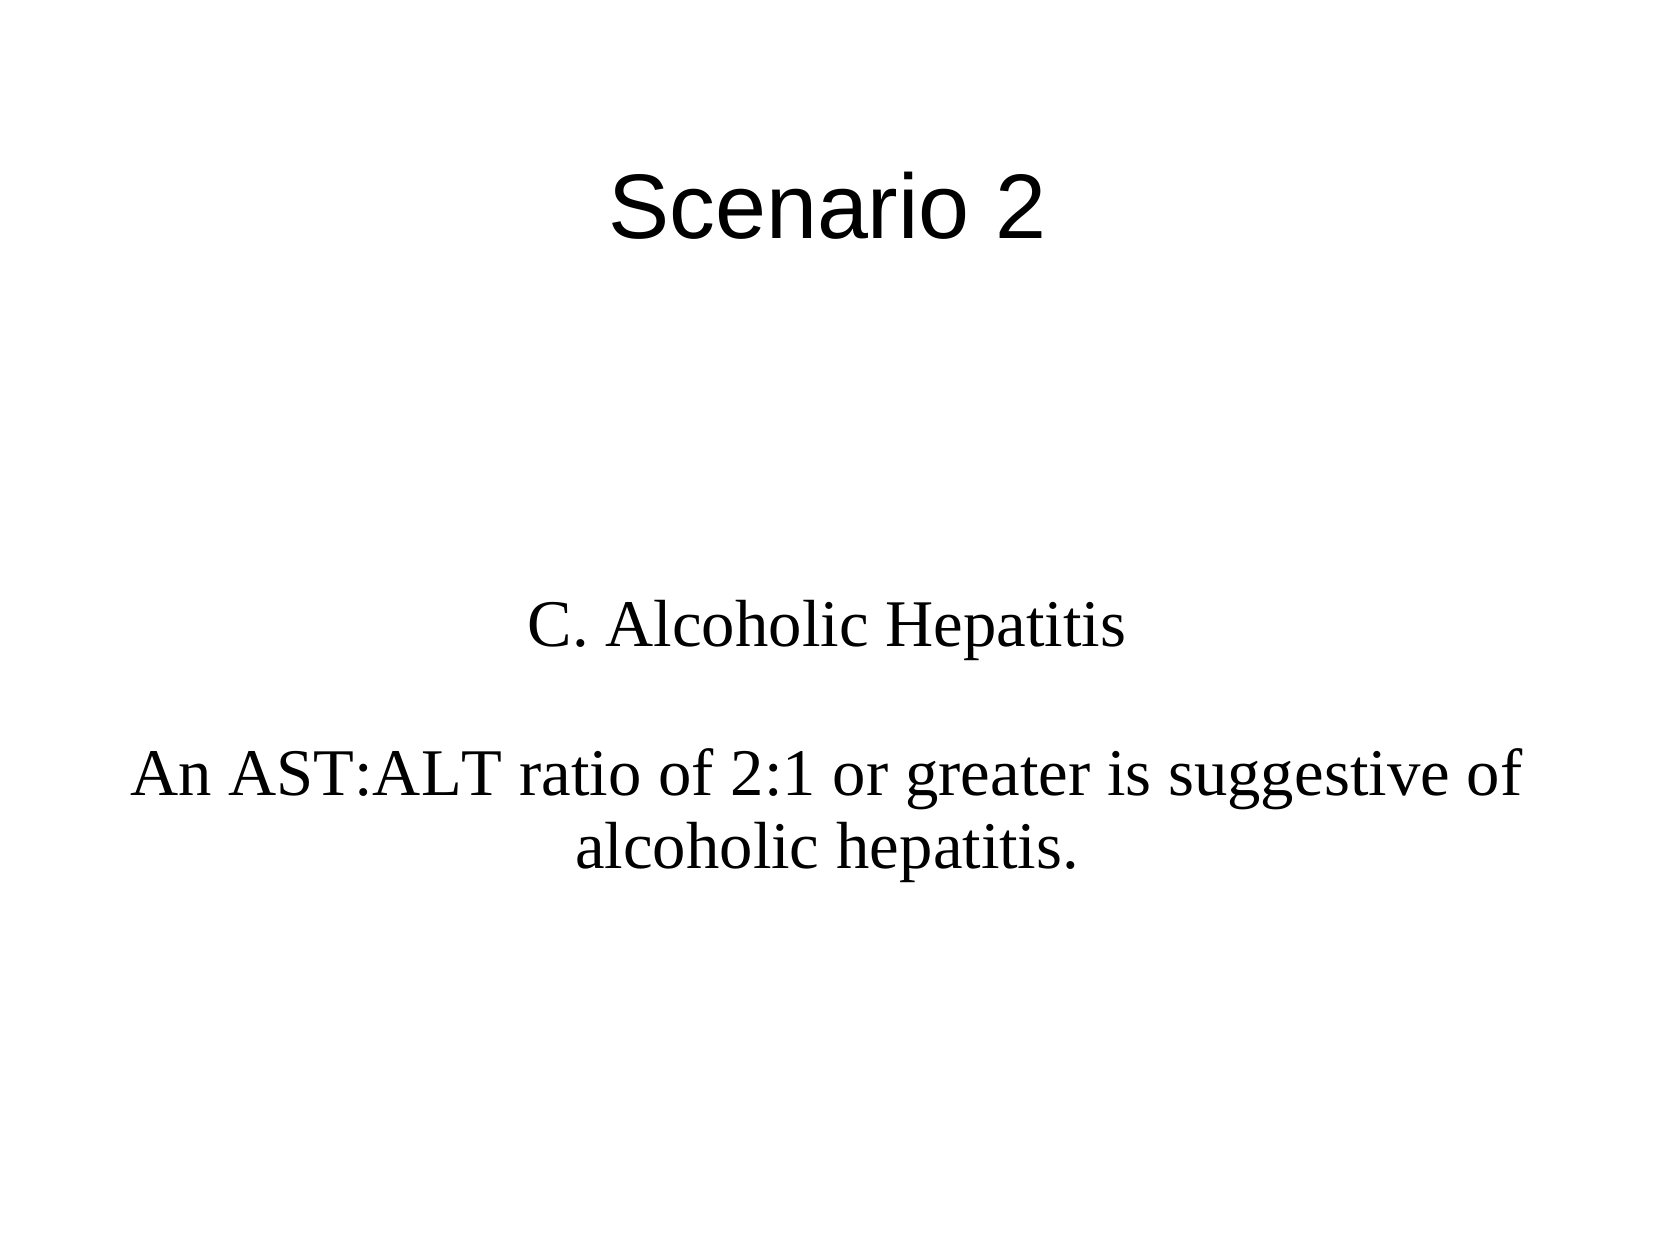

# Scenario 2
C. Alcoholic Hepatitis
An AST:ALT ratio of 2:1 or greater is suggestive of alcoholic hepatitis.